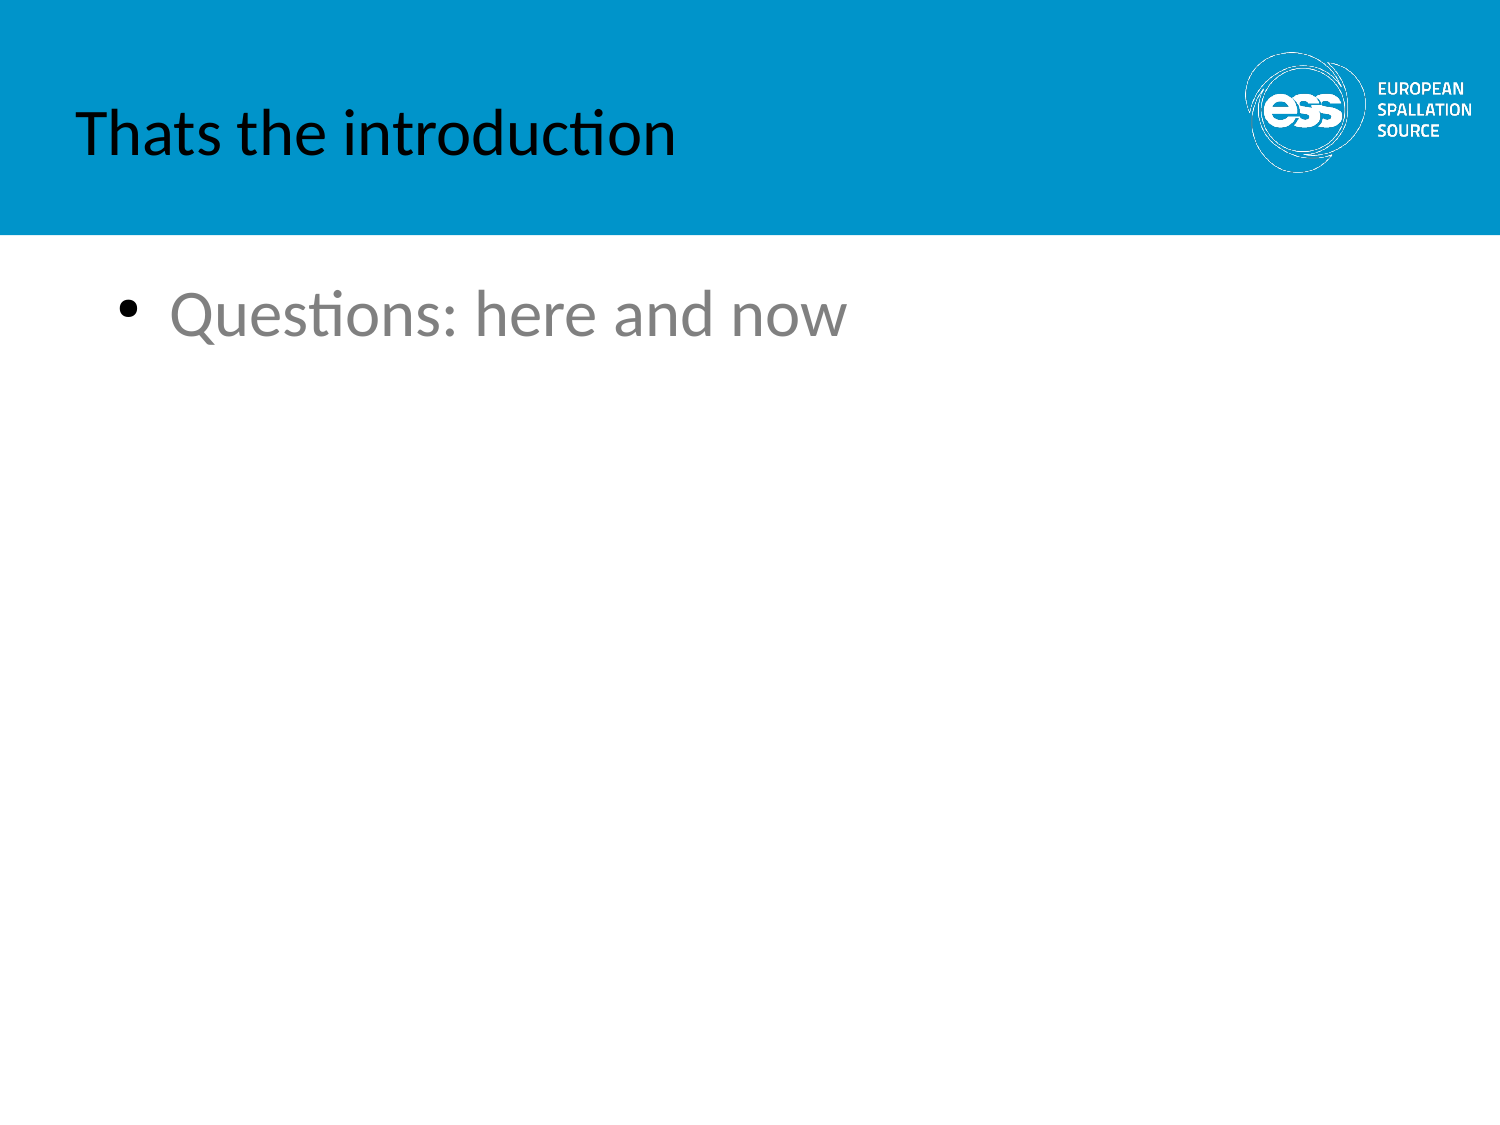

# Thats the introduction
Questions: here and now